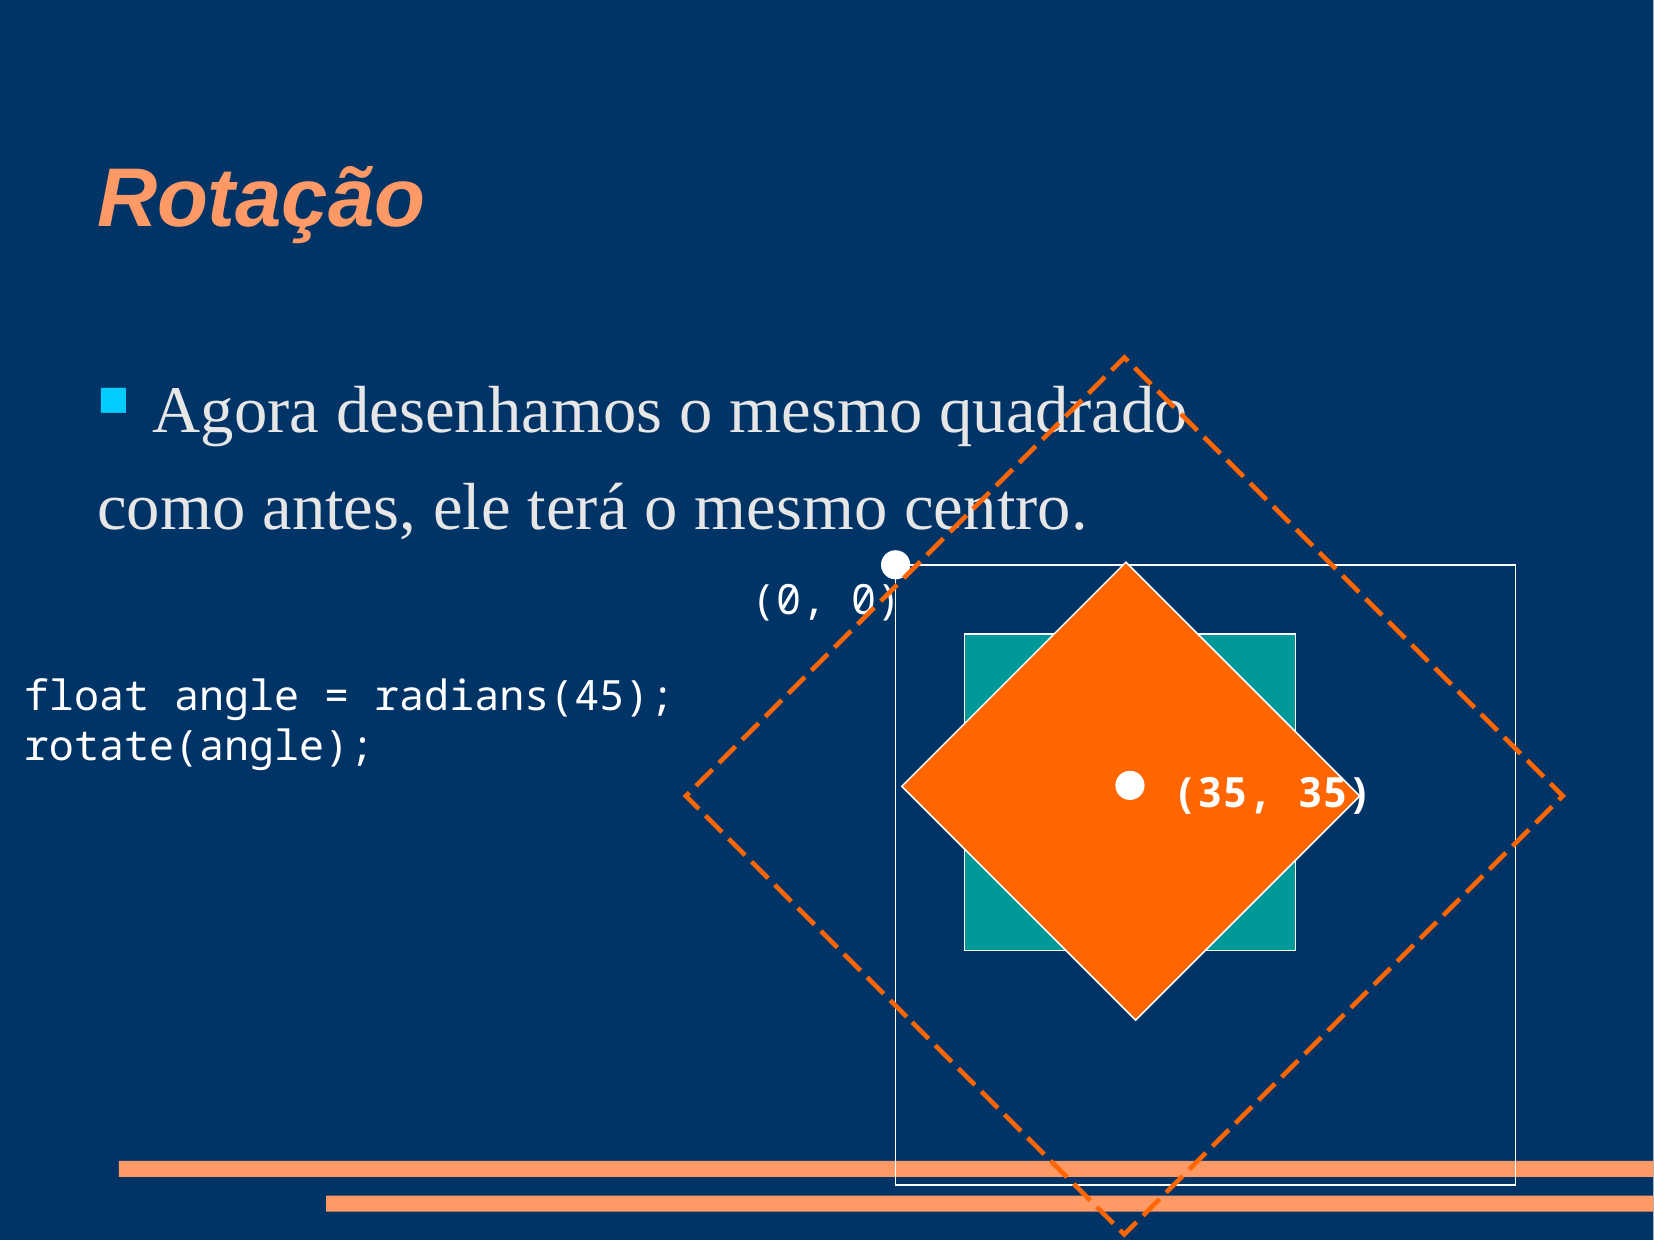

# Rotação
Agora desenhamos o mesmo quadrado
como antes, ele terá o mesmo centro.
(0, 0)
float angle = radians(45);
rotate(angle);
(35, 35)